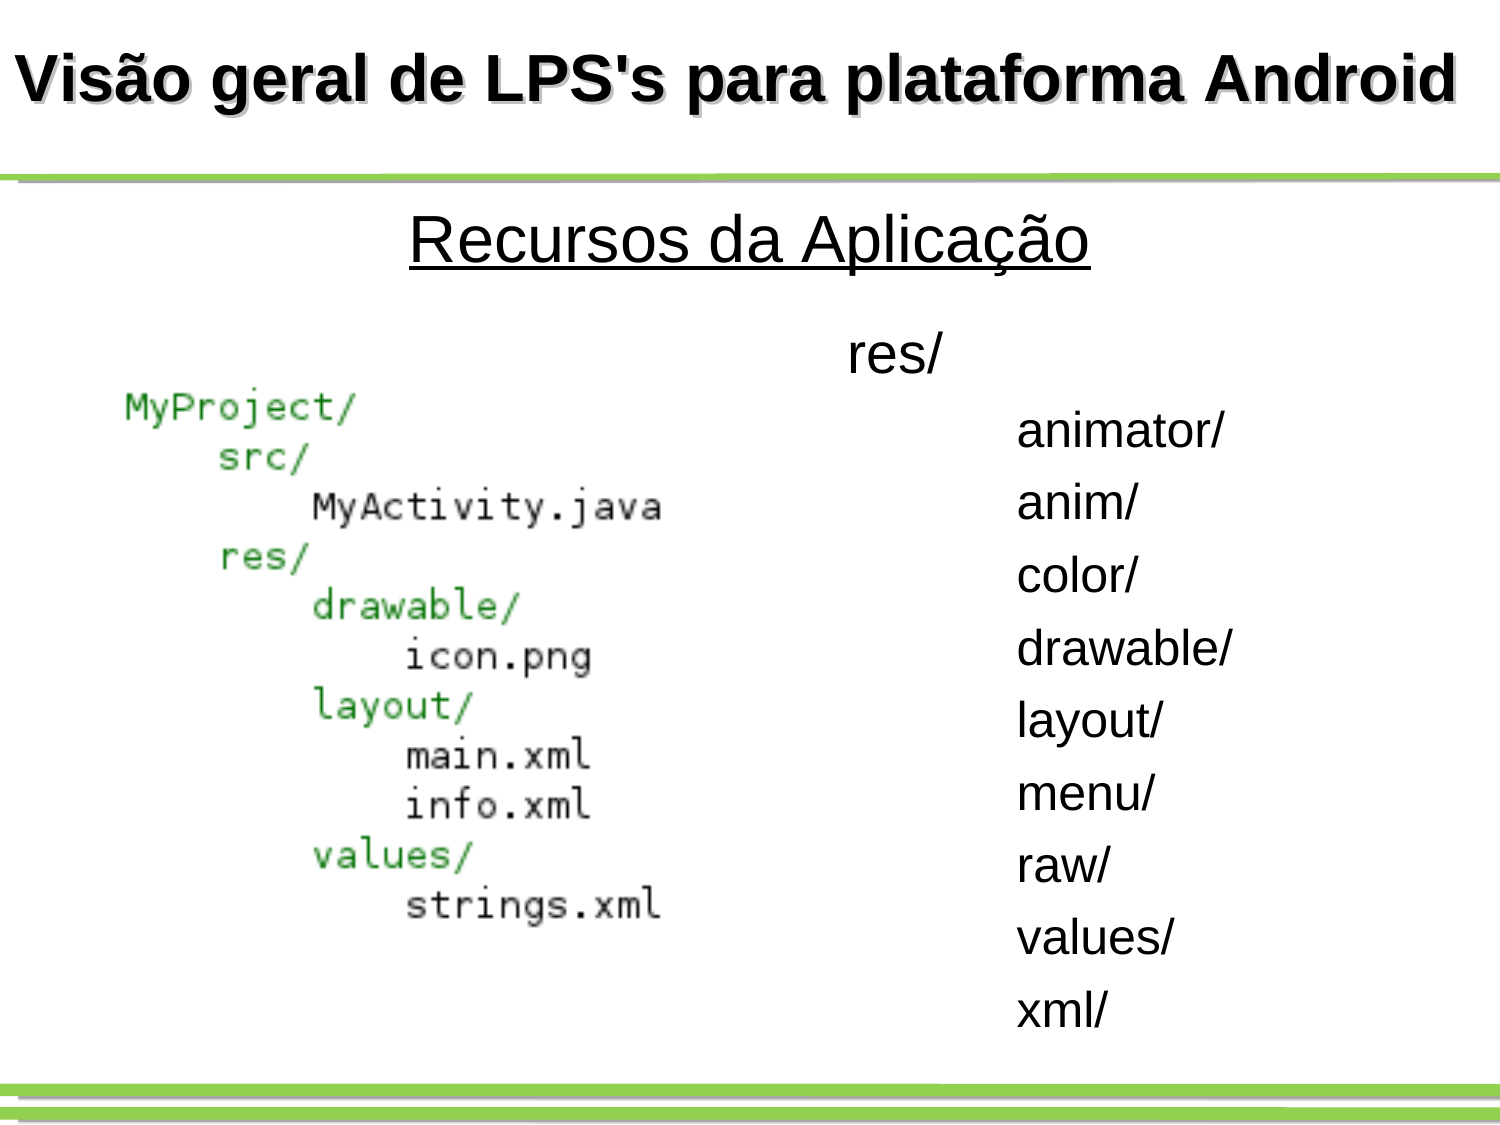

Visão geral de LPS's para plataforma Android
Recursos da Aplicação
# res/
animator/
anim/
color/
drawable/
layout/
menu/
raw/
values/
xml/